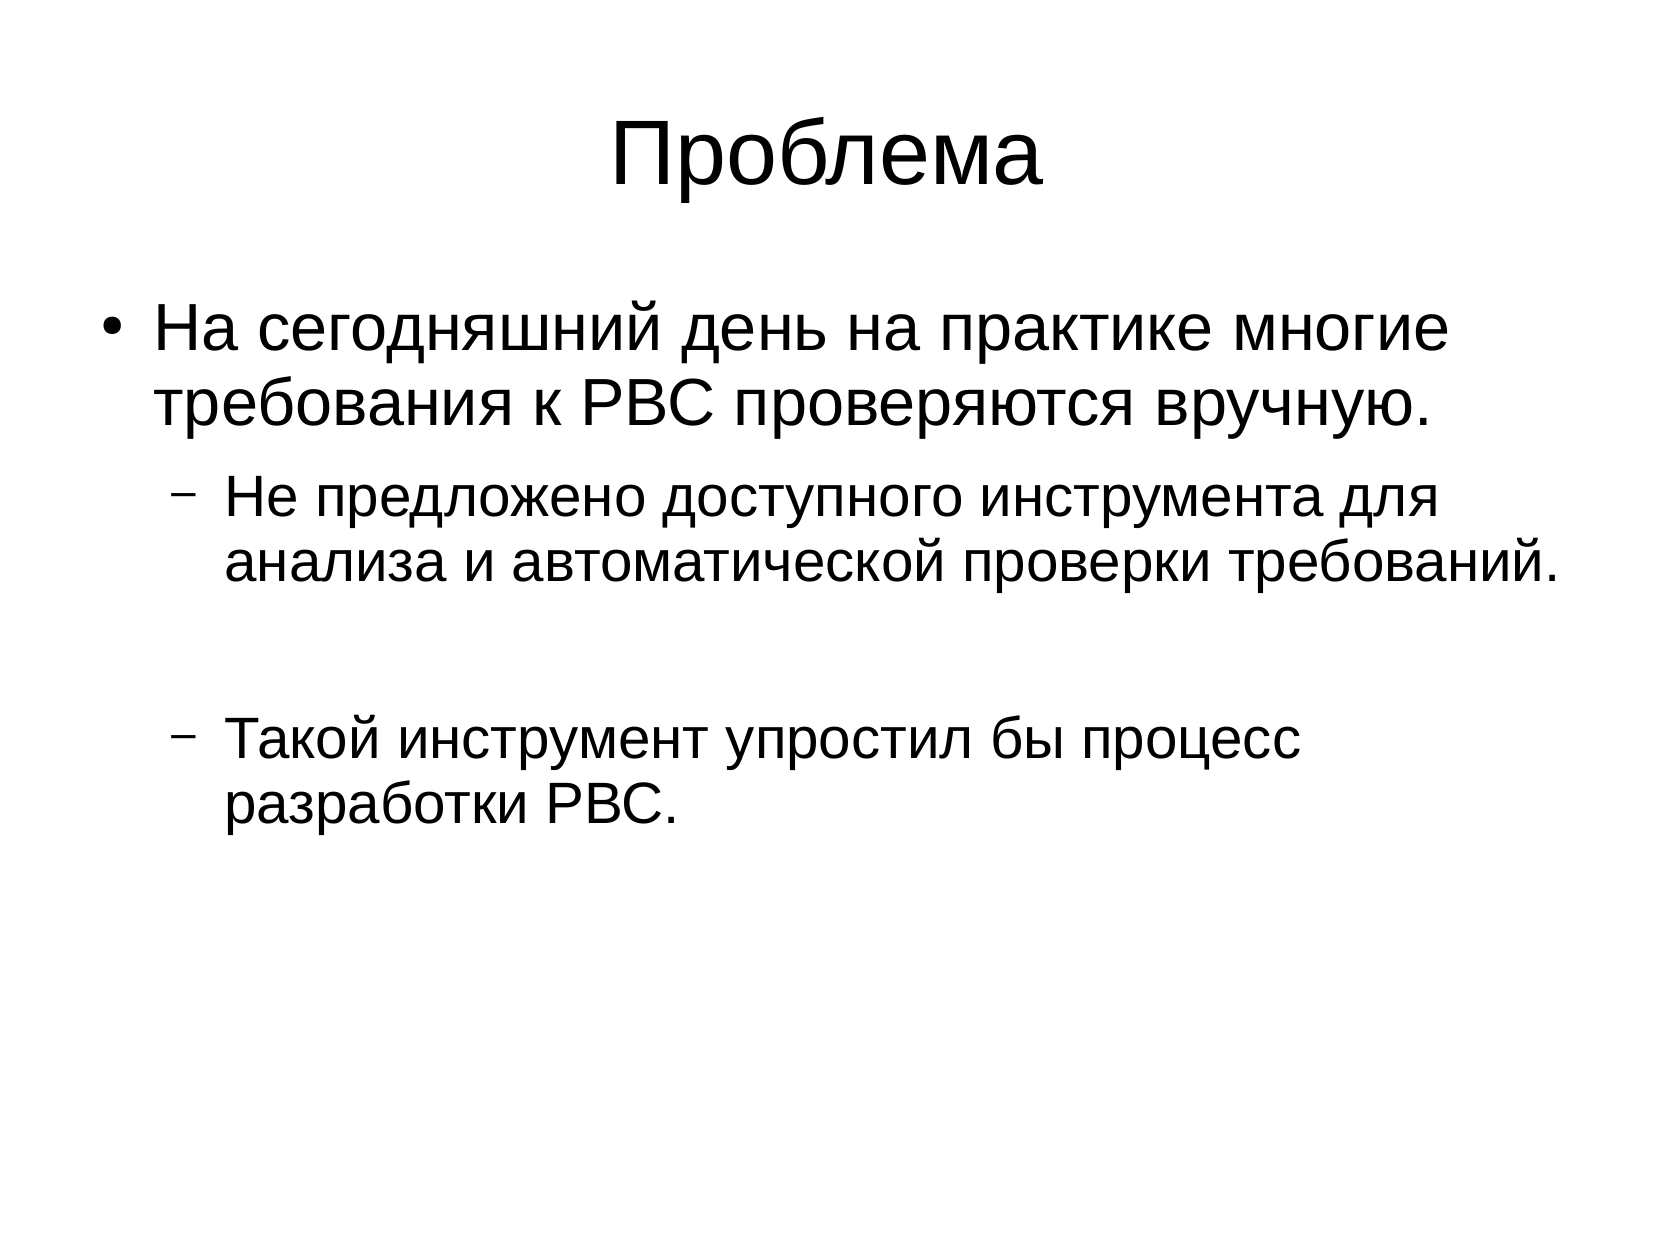

# Проблема
На сегодняшний день на практике многие требования к РВС проверяются вручную.
Не предложено доступного инструмента для анализа и автоматической проверки требований.
Такой инструмент упростил бы процесс разработки РВС.